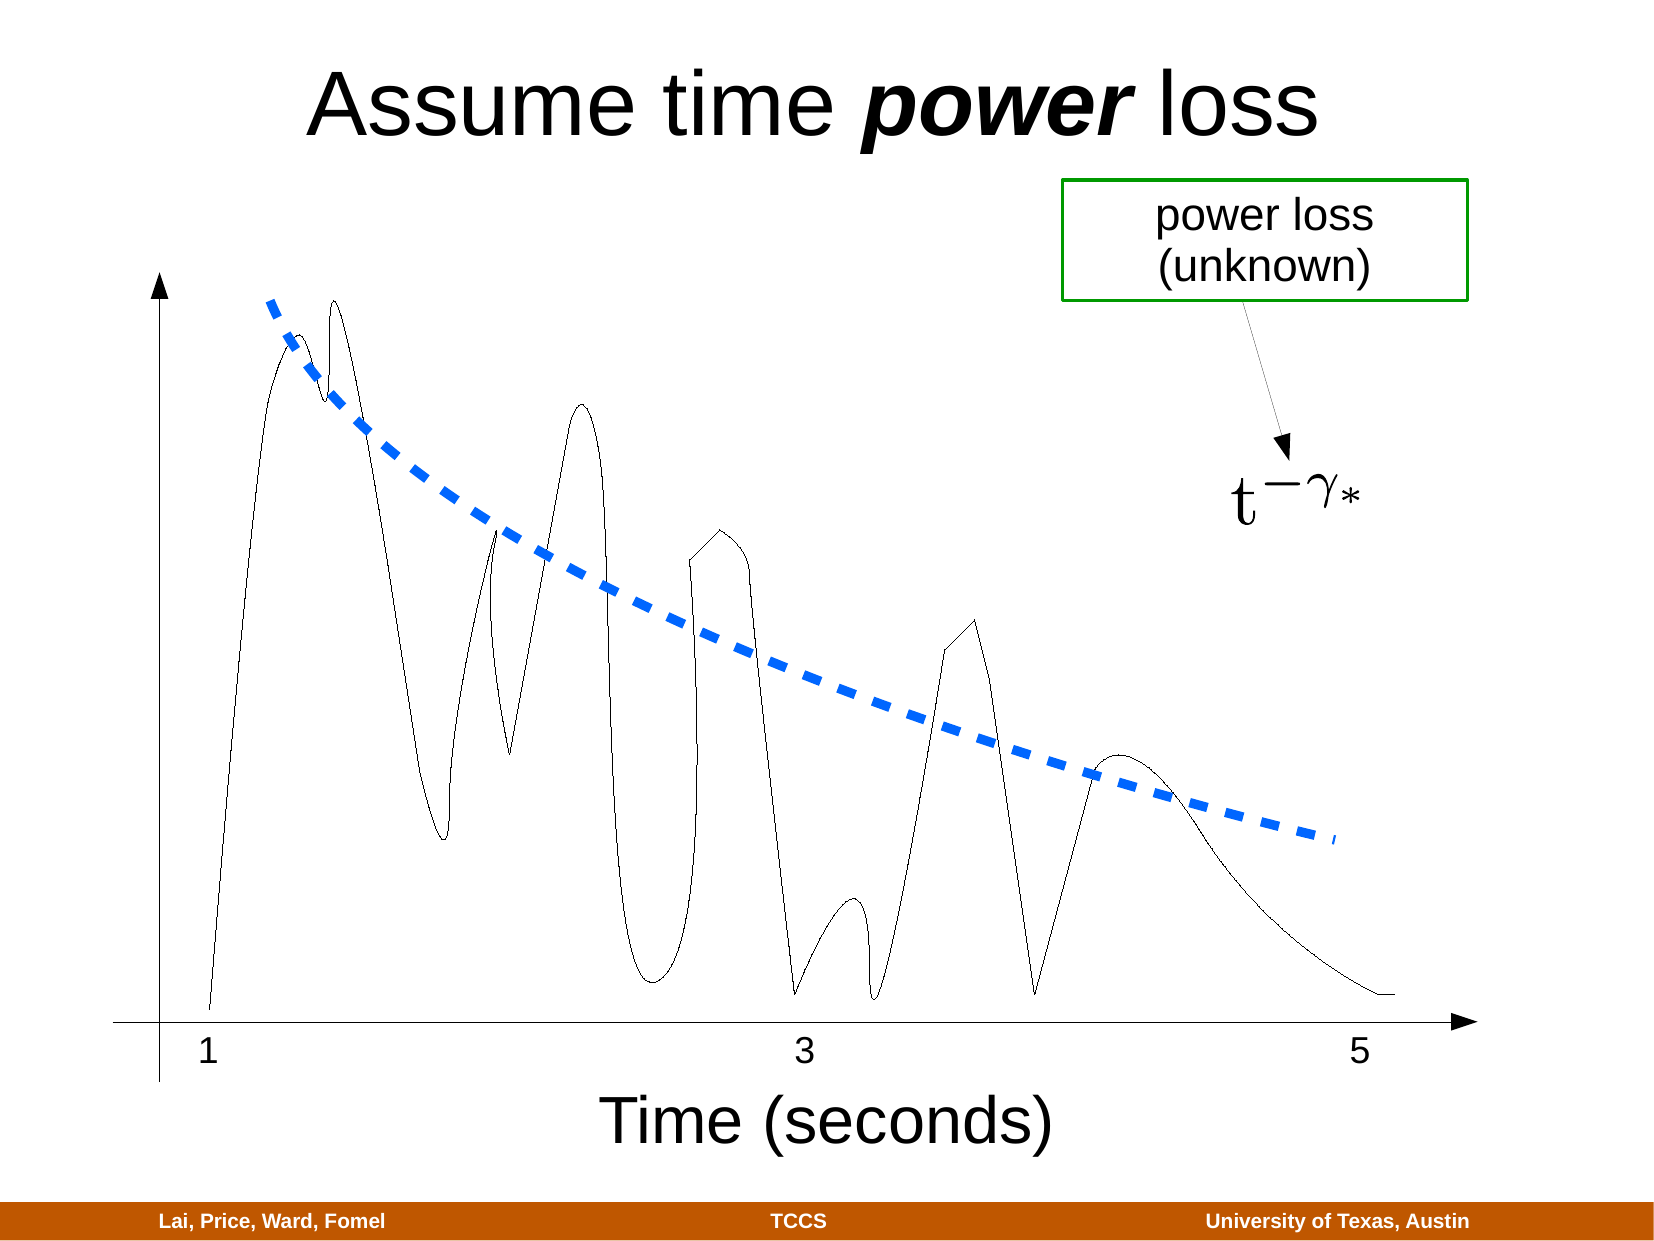

Assume time power loss
power loss (unknown)
1
3
5
Time (seconds)